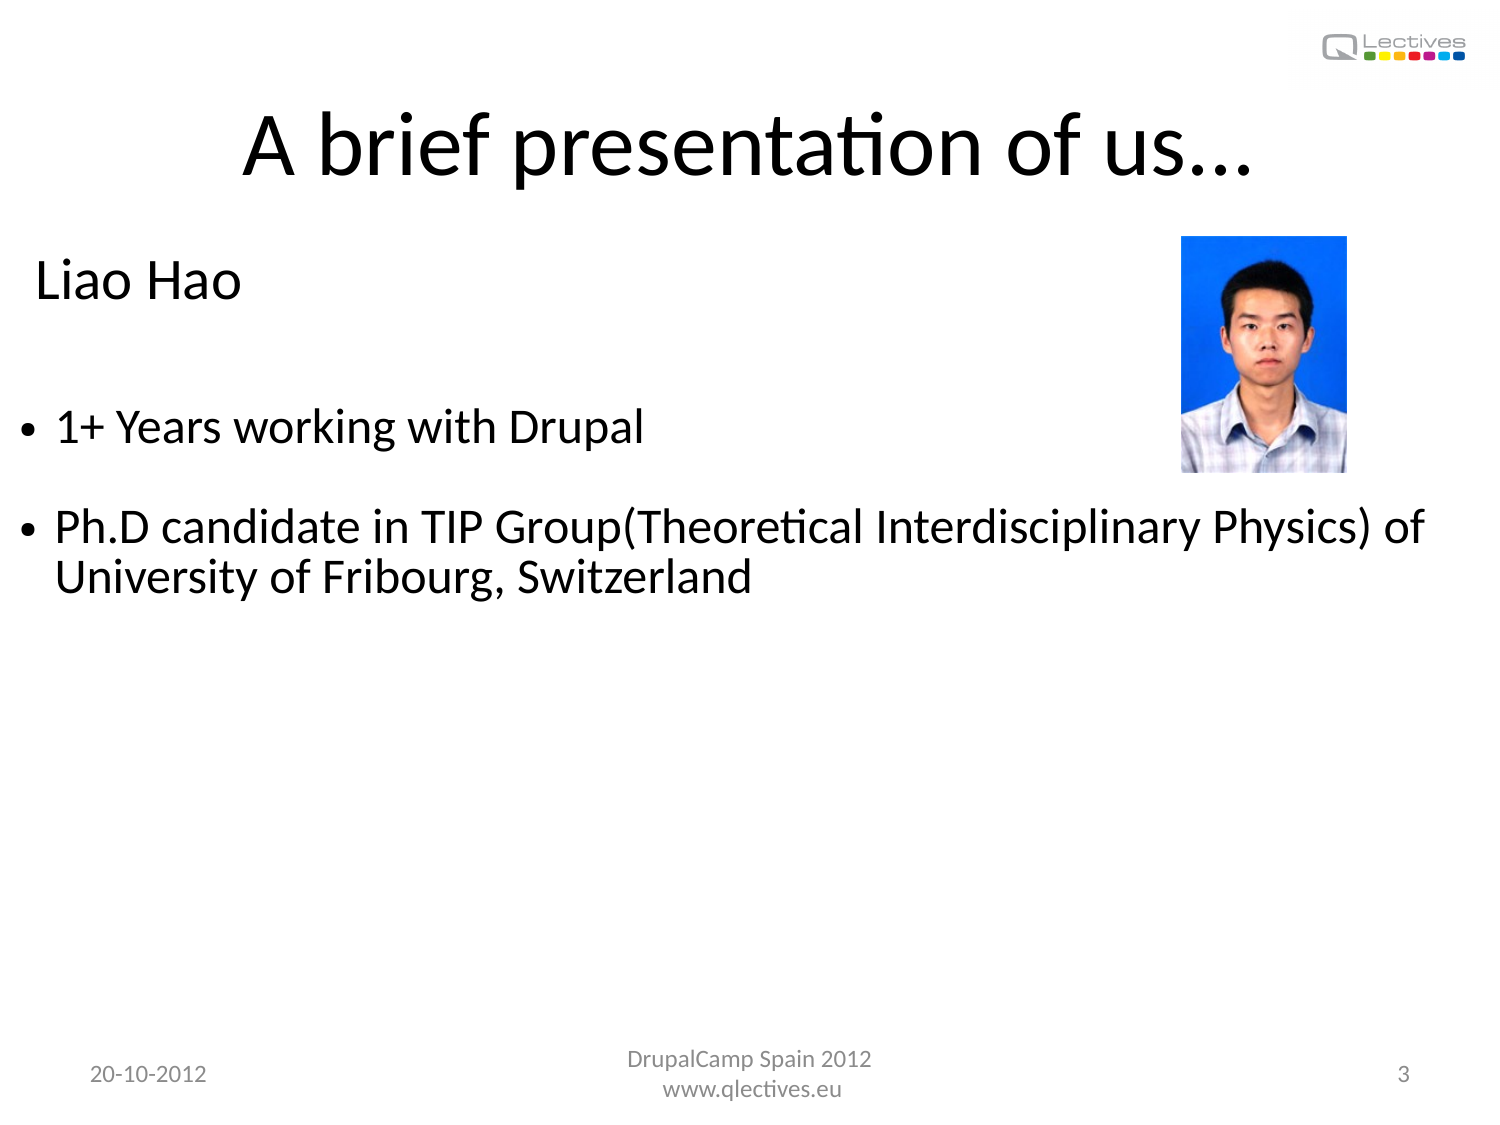

A brief presentation of us...
Liao Hao
1+ Years working with Drupal
Ph.D candidate in TIP Group(Theoretical Interdisciplinary Physics) of University of Fribourg, Switzerland
20-10-2012
DrupalCamp Spain 2012
 www.qlectives.eu